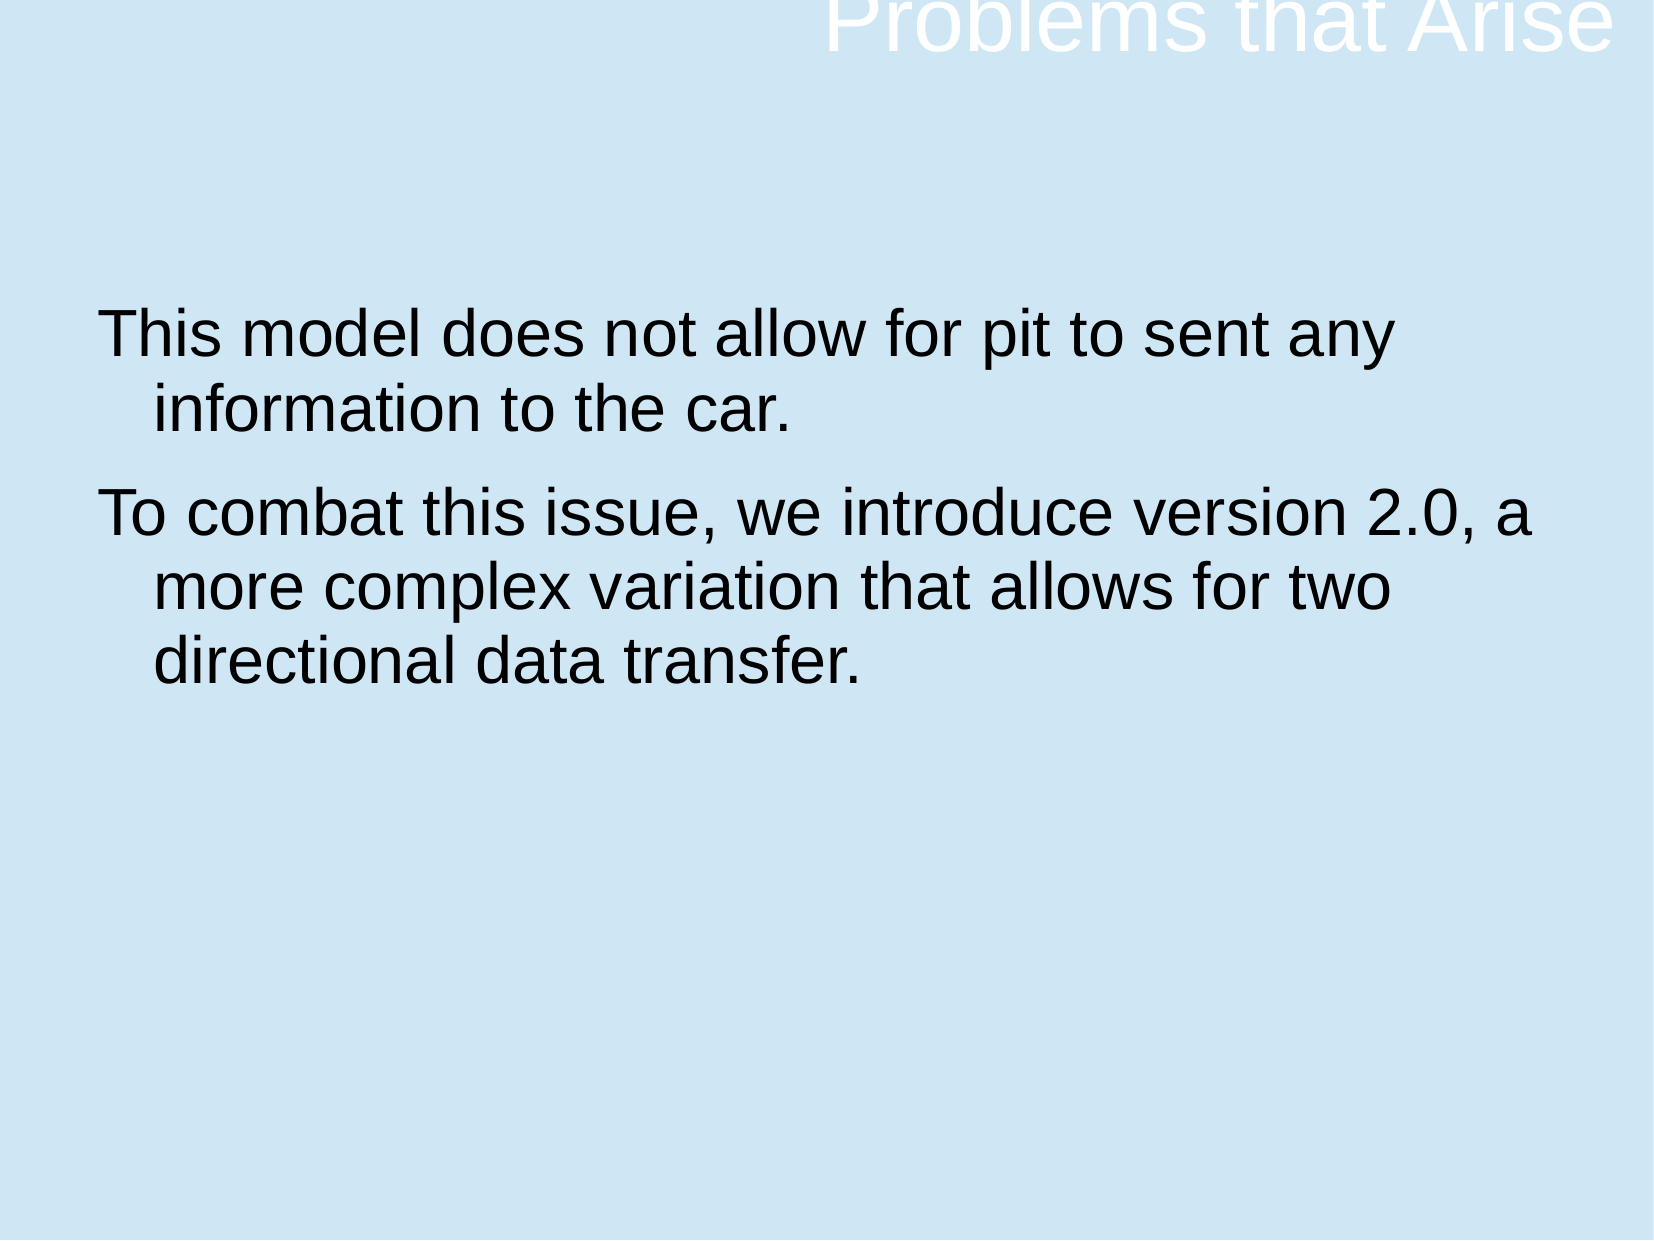

# Problems that Arise
This model does not allow for pit to sent any information to the car.
To combat this issue, we introduce version 2.0, a more complex variation that allows for two directional data transfer.